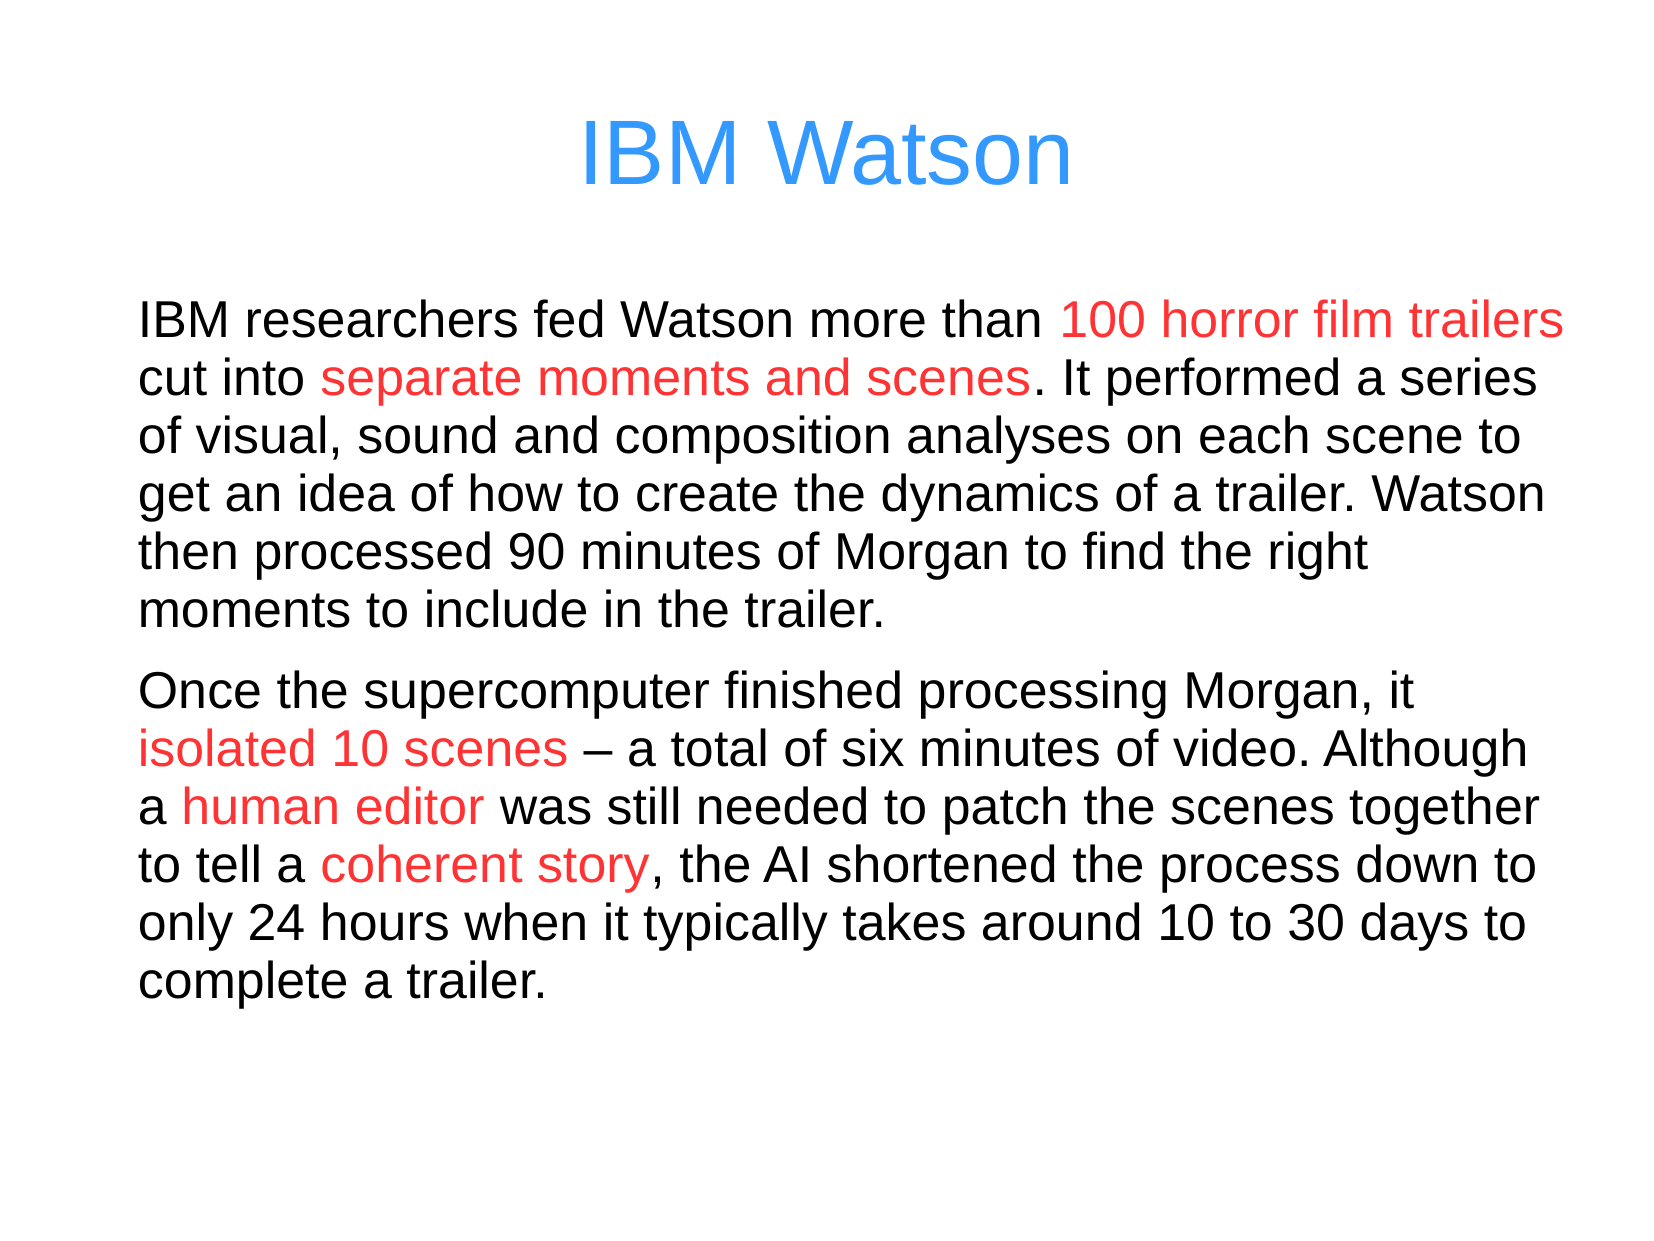

# IBM Watson
IBM researchers fed Watson more than 100 horror film trailers cut into separate moments and scenes. It performed a series of visual, sound and composition analyses on each scene to get an idea of how to create the dynamics of a trailer. Watson then processed 90 minutes of Morgan to find the right moments to include in the trailer.
Once the supercomputer finished processing Morgan, it isolated 10 scenes – a total of six minutes of video. Although a human editor was still needed to patch the scenes together to tell a coherent story, the AI shortened the process down to only 24 hours when it typically takes around 10 to 30 days to complete a trailer.